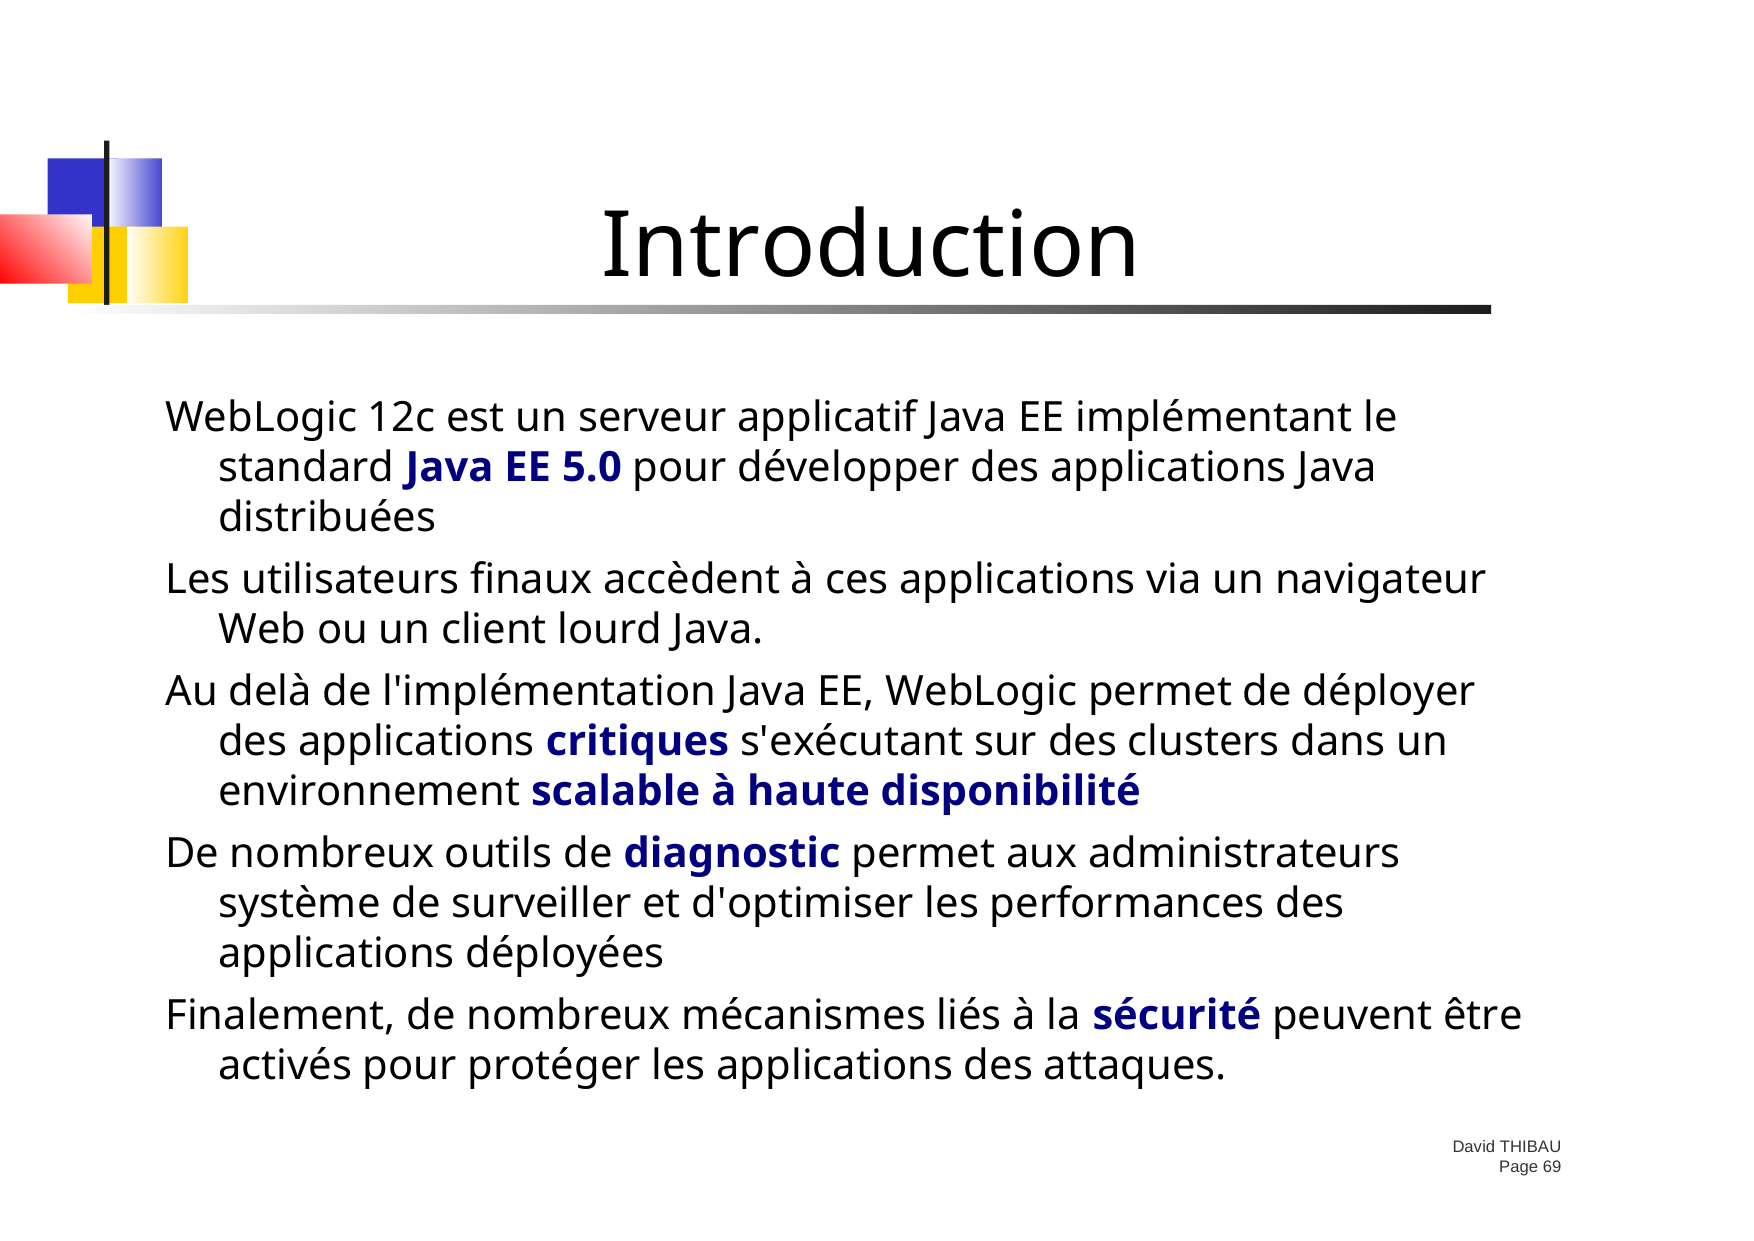

# Introduction
WebLogic 12c est un serveur applicatif Java EE implémentant le standard Java EE 5.0 pour développer des applications Java distribuées
Les utilisateurs finaux accèdent à ces applications via un navigateur Web ou un client lourd Java.
Au delà de l'implémentation Java EE, WebLogic permet de déployer des applications critiques s'exécutant sur des clusters dans un environnement scalable à haute disponibilité
De nombreux outils de diagnostic permet aux administrateurs système de surveiller et d'optimiser les performances des applications déployées
Finalement, de nombreux mécanismes liés à la sécurité peuvent être activés pour protéger les applications des attaques.